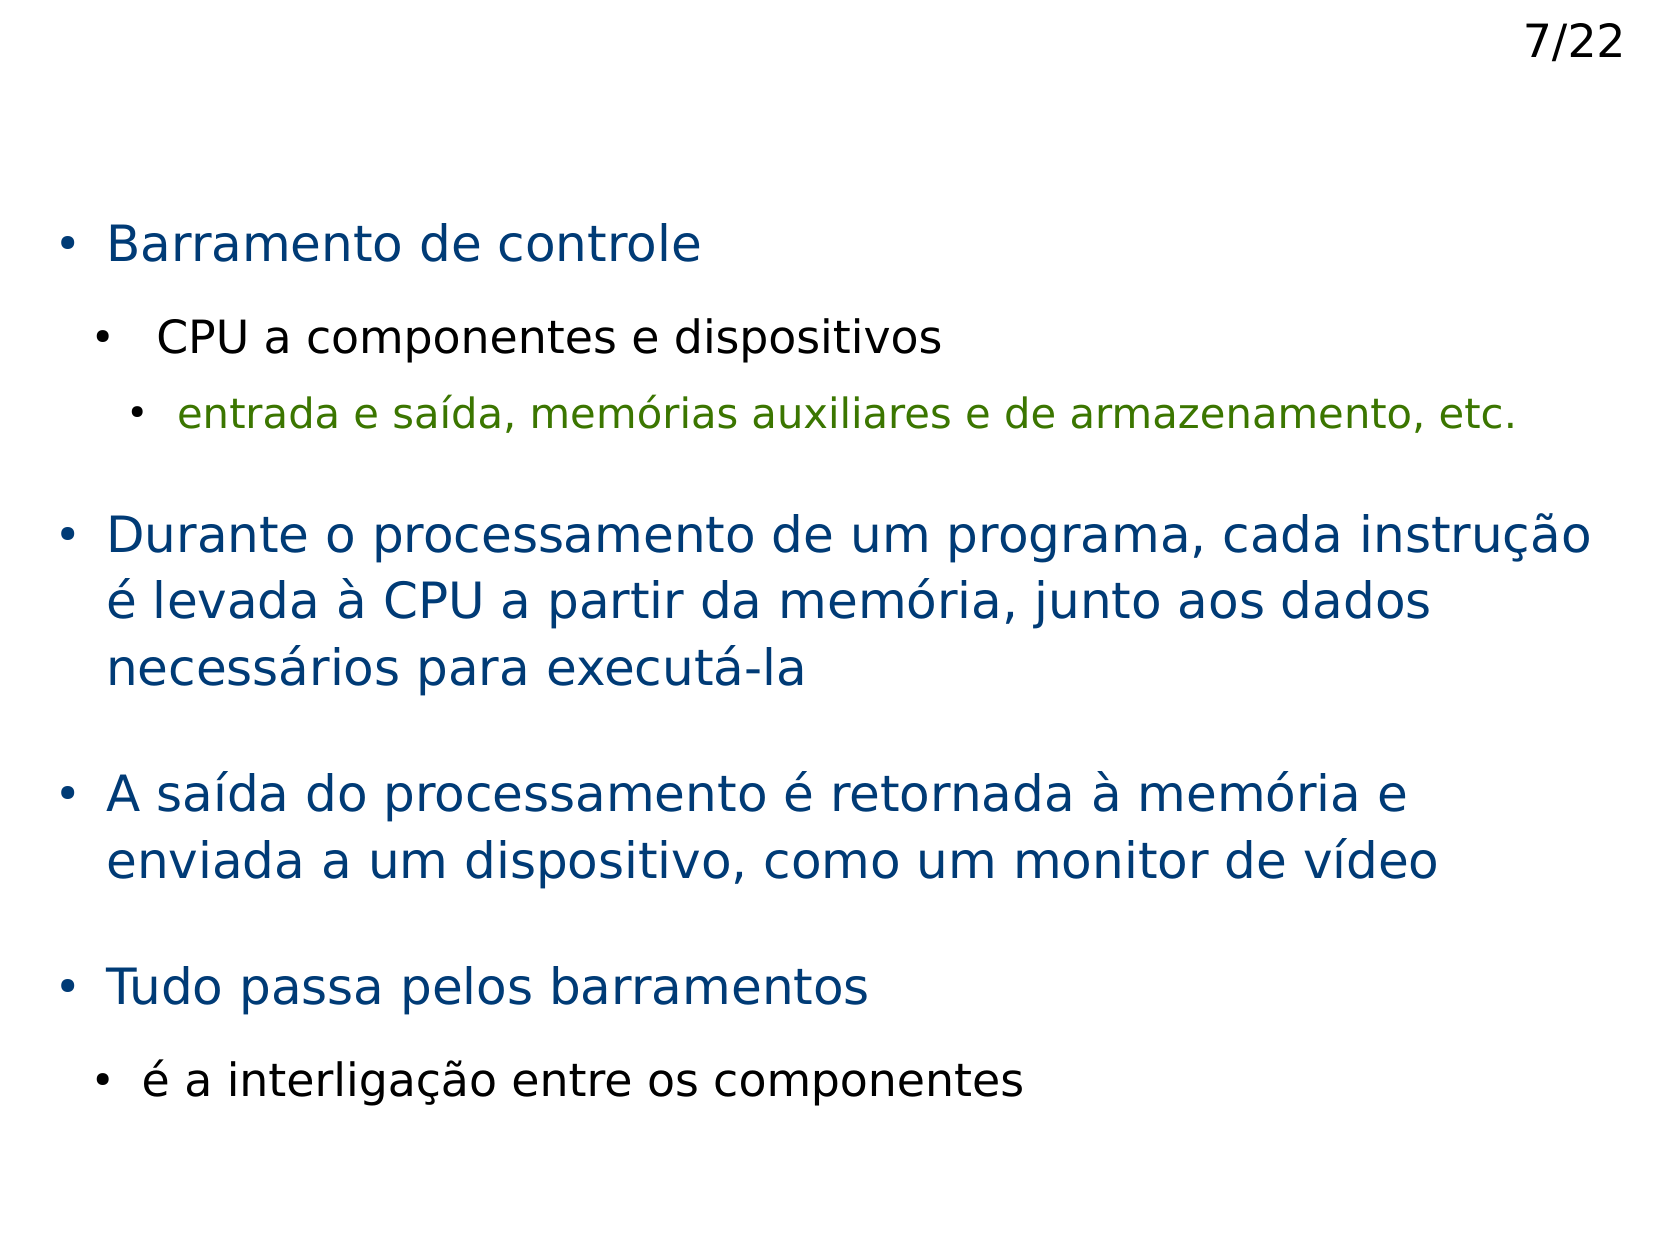

7
#
Barramento de controle
 CPU a componentes e dispositivos
entrada e saída, memórias auxiliares e de armazenamento, etc.
Durante o processamento de um programa, cada instrução é levada à CPU a partir da memória, junto aos dados necessários para executá-la
A saída do processamento é retornada à memória e enviada a um dispositivo, como um monitor de vídeo
Tudo passa pelos barramentos
é a interligação entre os componentes